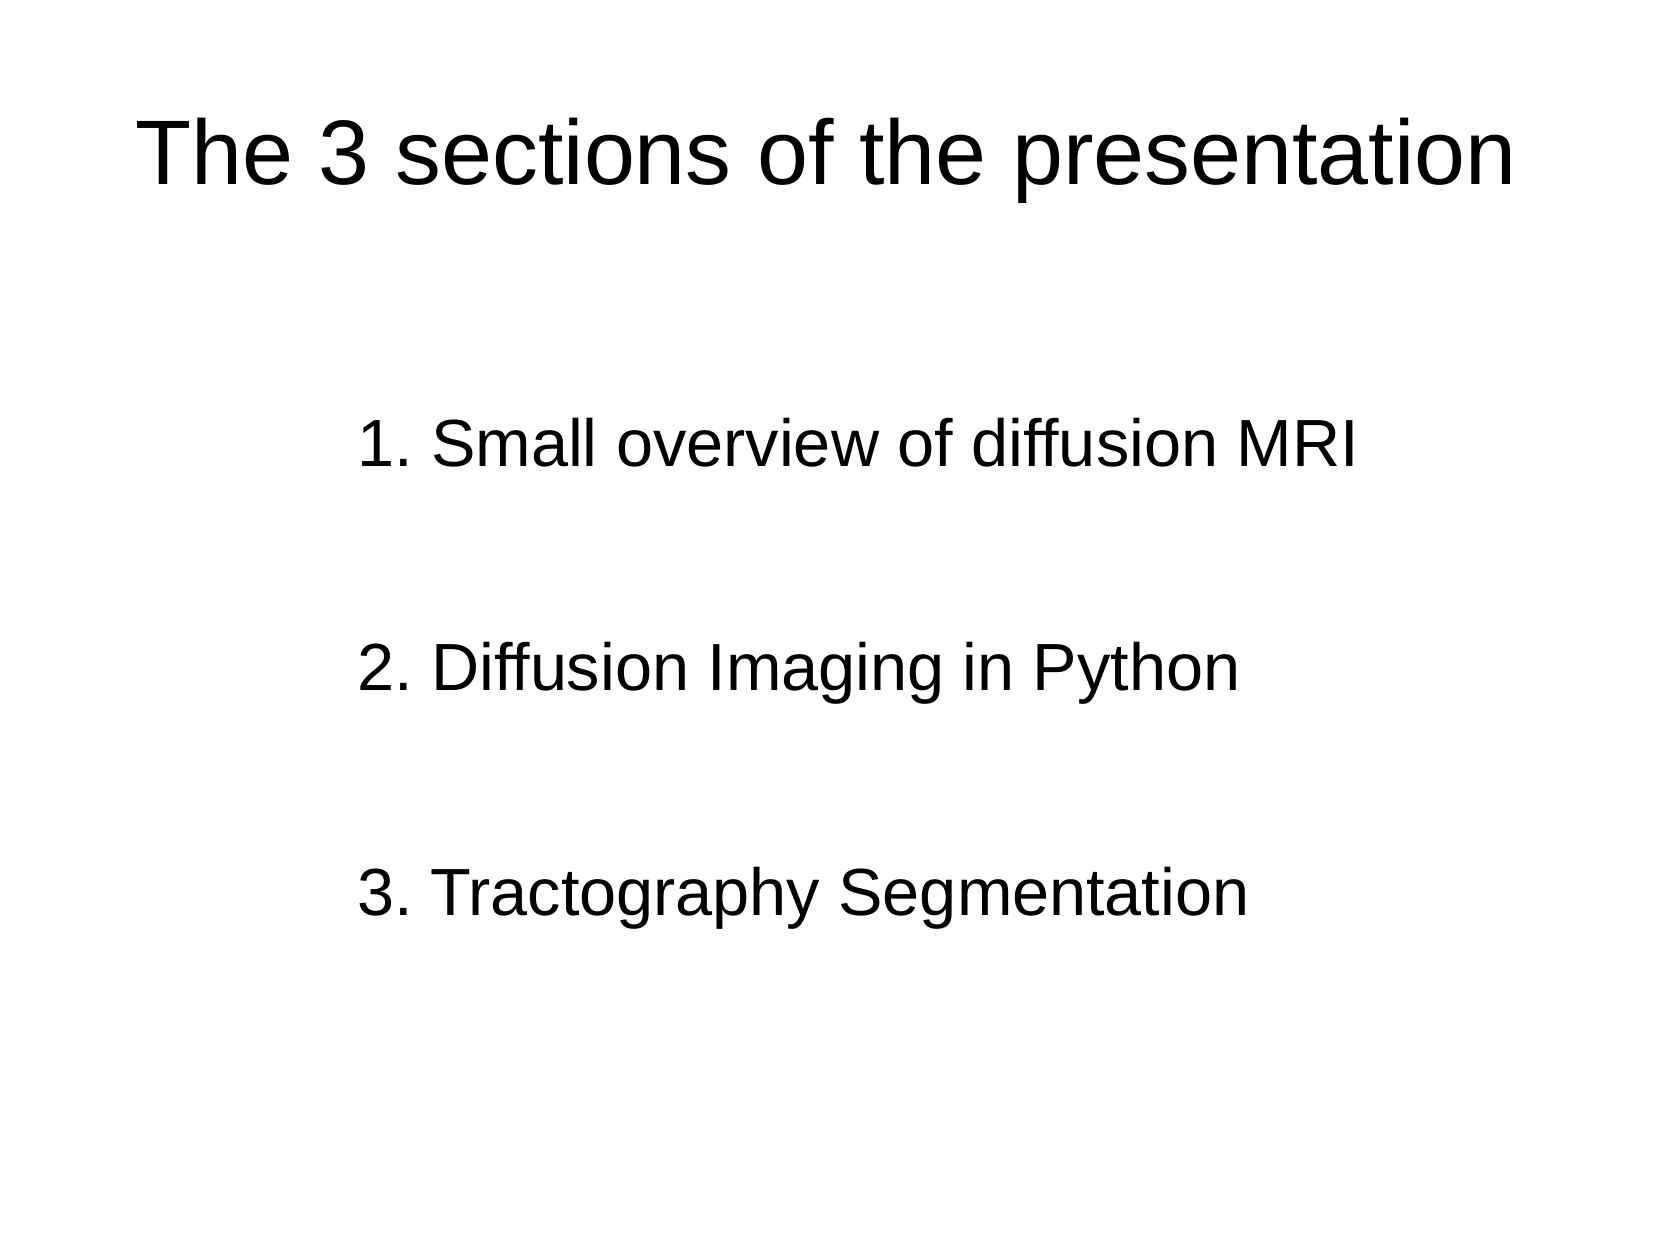

# The 3 sections of the presentation
1. Small overview of diffusion MRI
2. Diffusion Imaging in Python
3. Tractography Segmentation